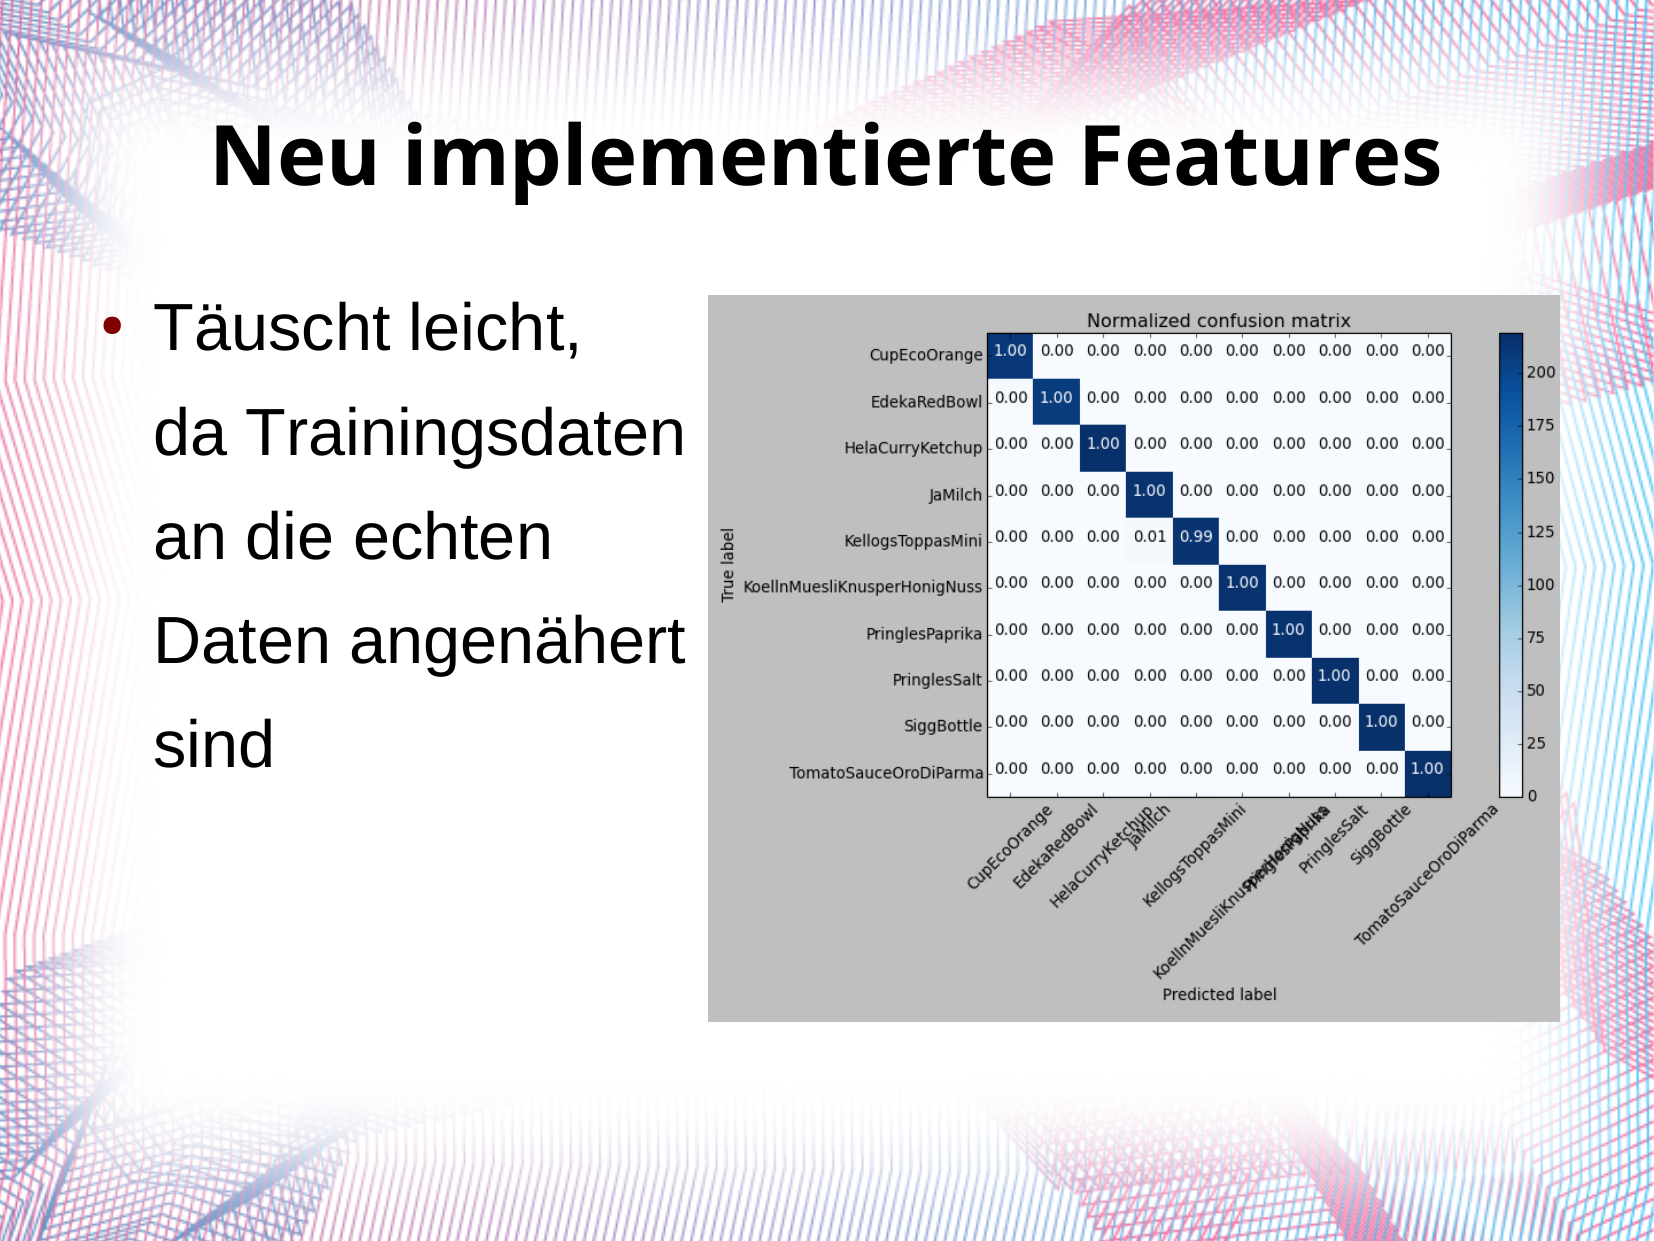

# Neu implementierte Features
Täuscht leicht,
da Trainingsdaten
an die echten
Daten angenähert
sind